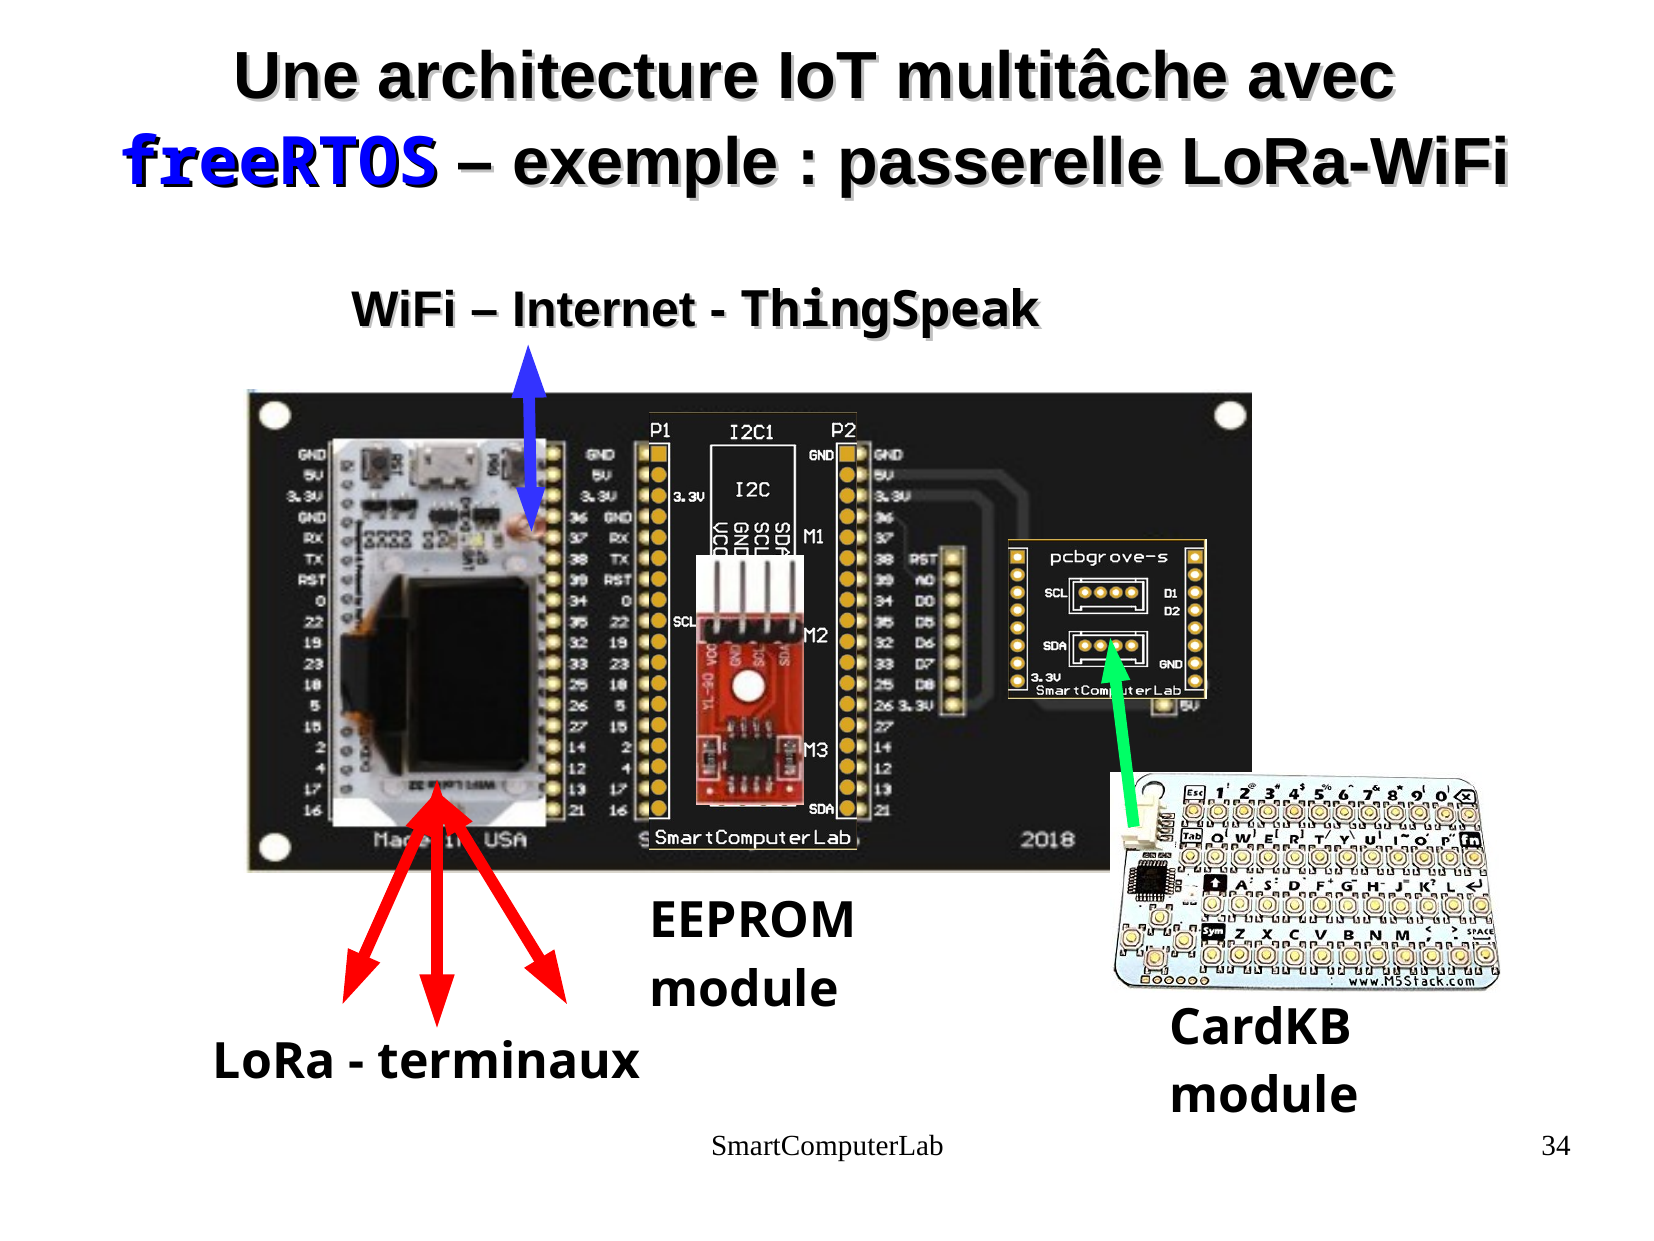

# Une architecture IoT multitâche avec freeRTOS – exemple : passerelle LoRa-WiFi
WiFi – Internet - ThingSpeak
EEPROM module
CardKB module
LoRa - terminaux
SmartComputerLab
34